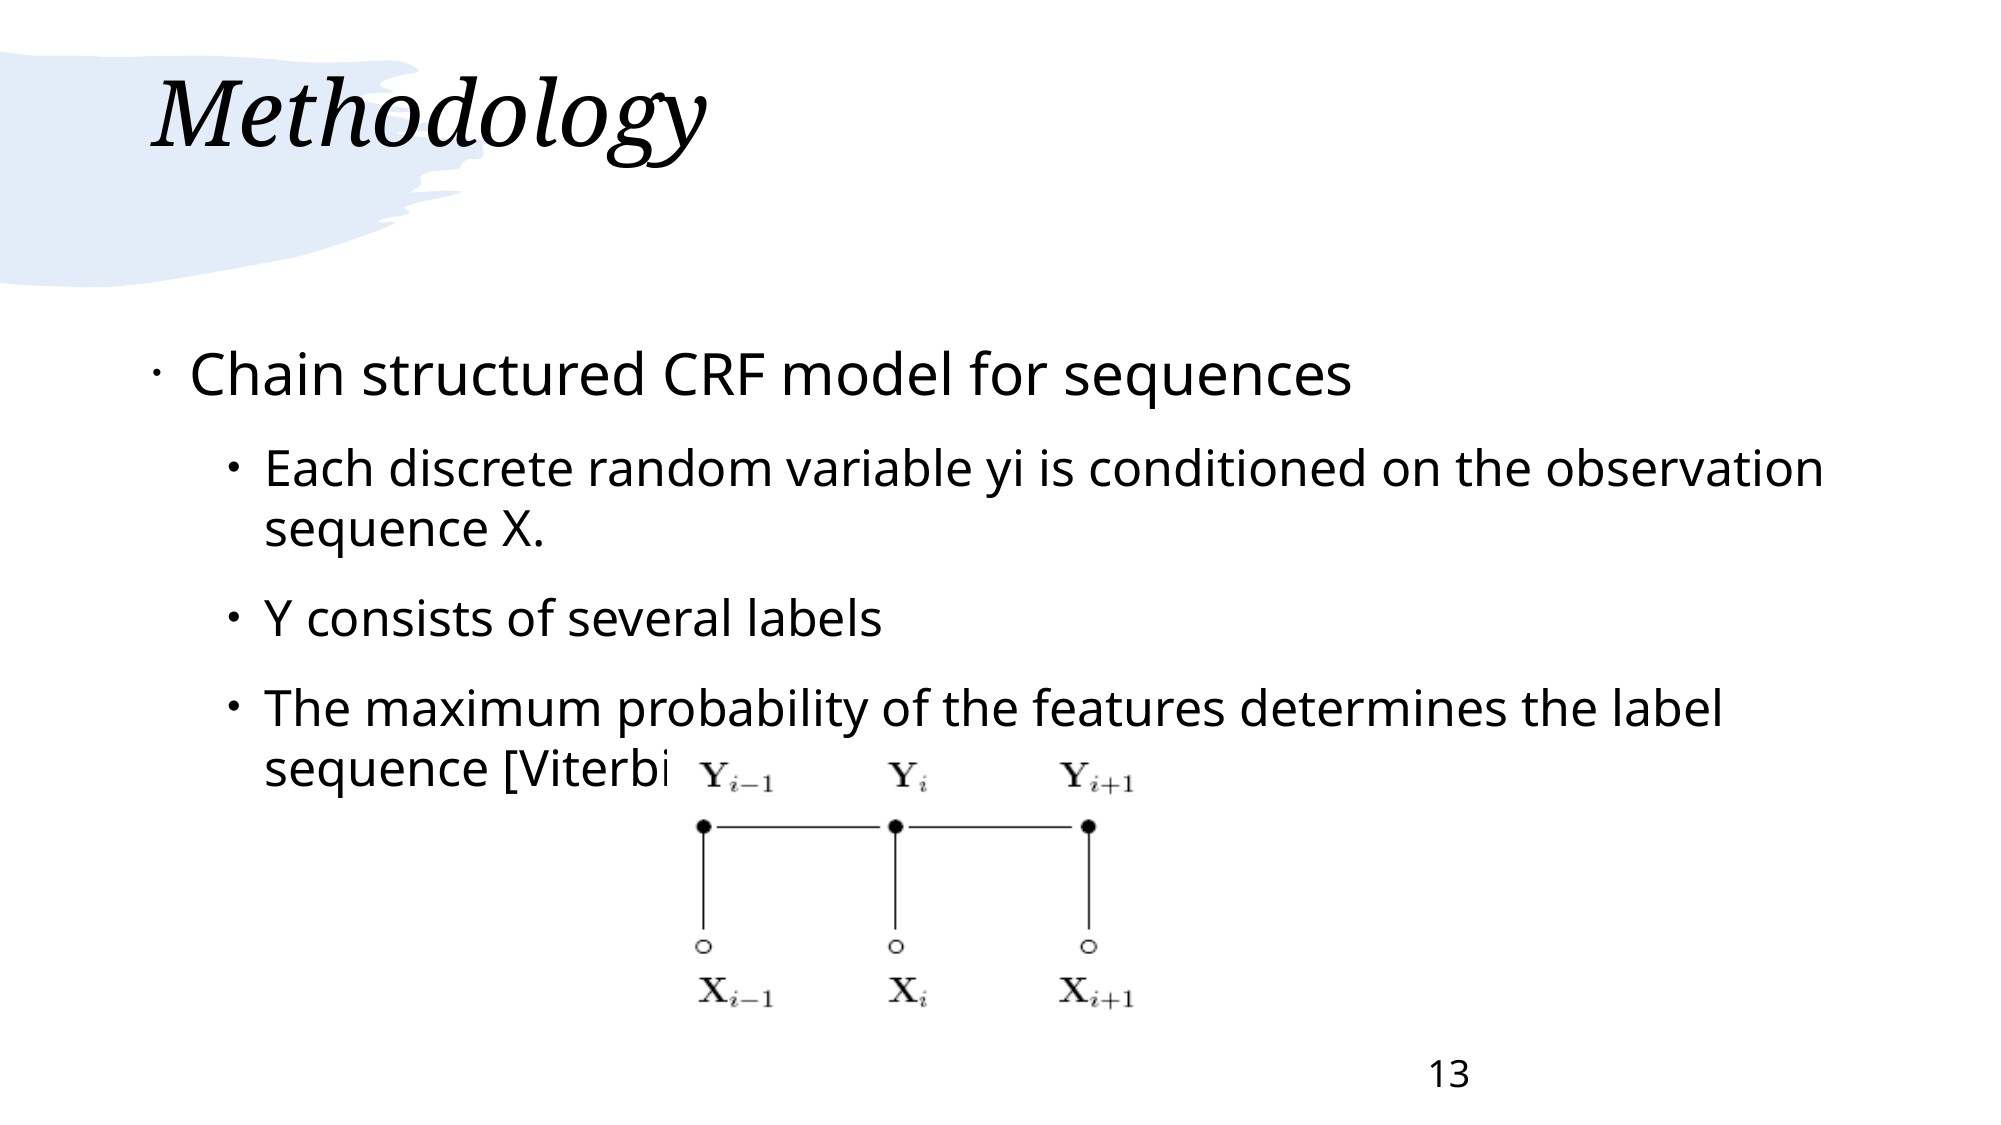

# Methodology
Chain structured CRF model for sequences
Each discrete random variable yi is conditioned on the observation sequence X.
Y consists of several labels
The maximum probability of the features determines the label sequence [Viterbi, A., 1967]